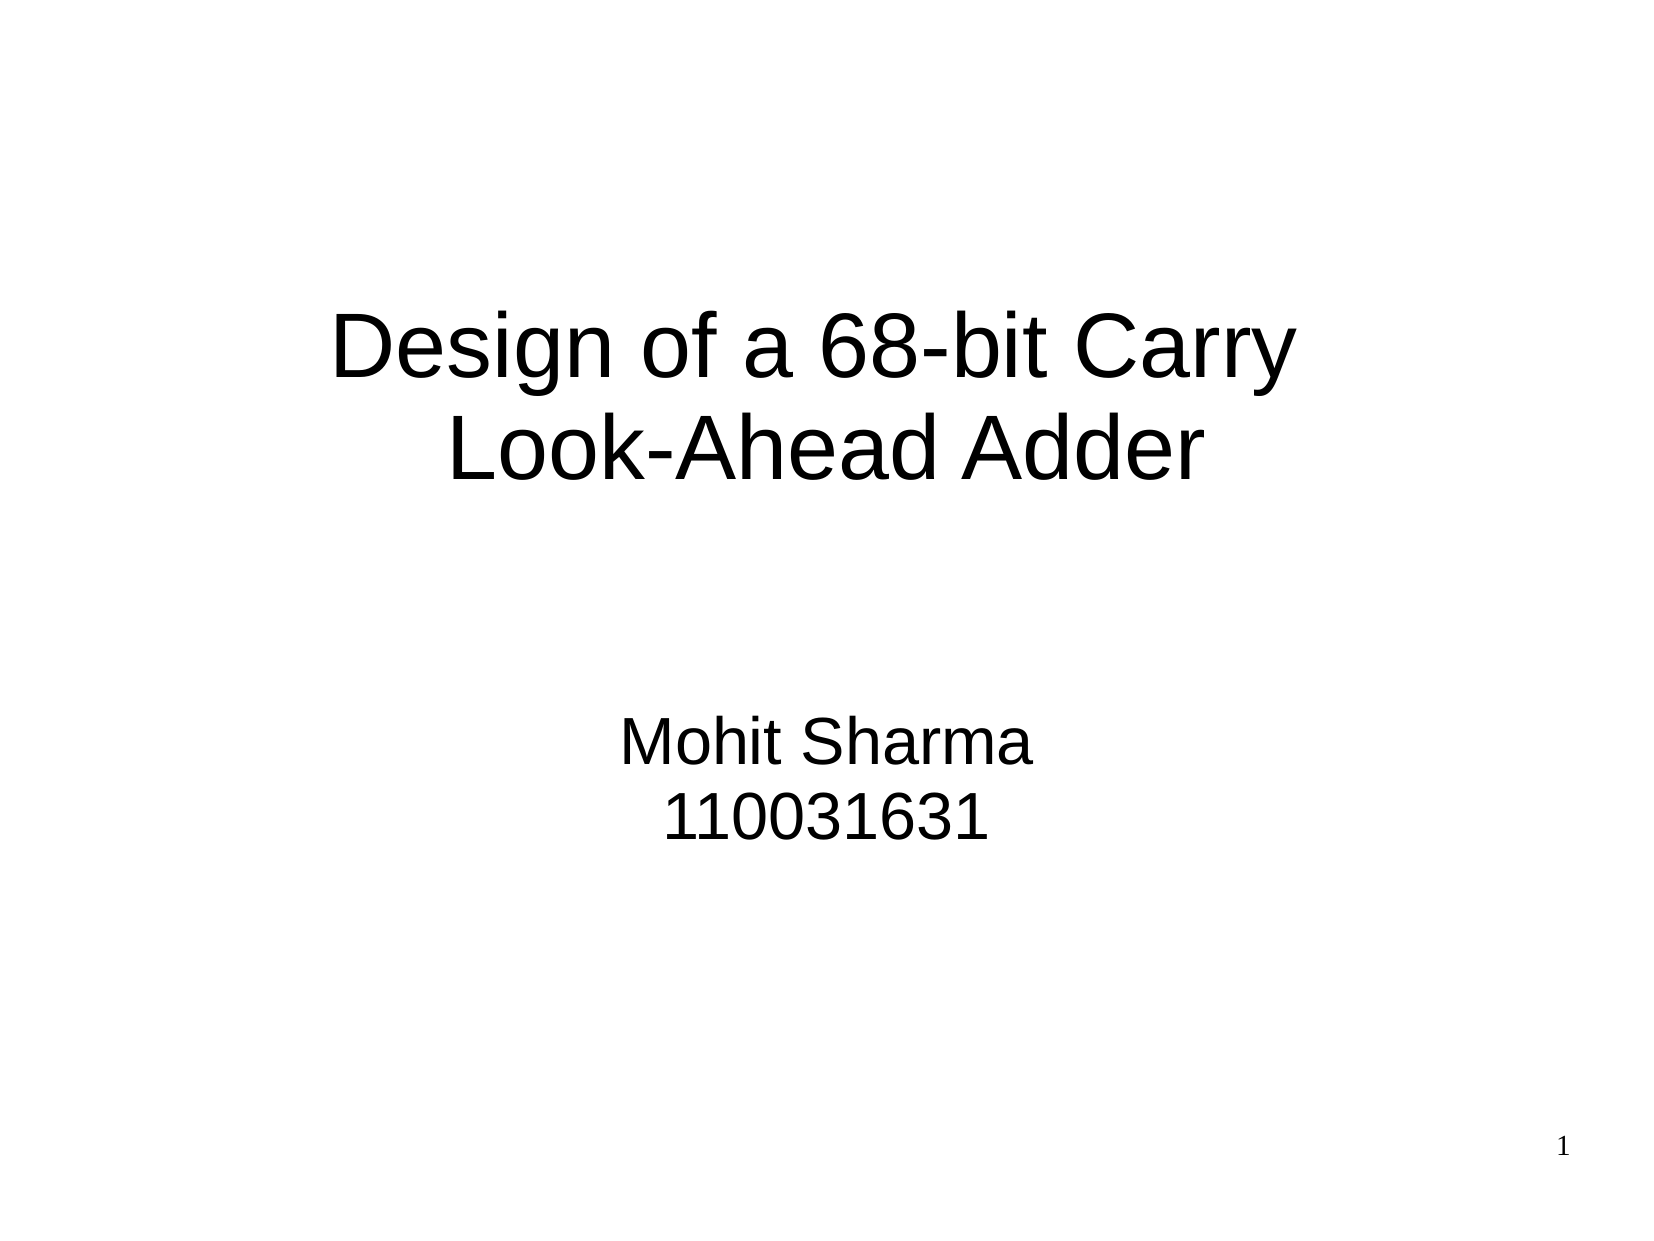

# Design of a 68-bit Carry Look-Ahead Adder Mohit Sharma 110031631
1